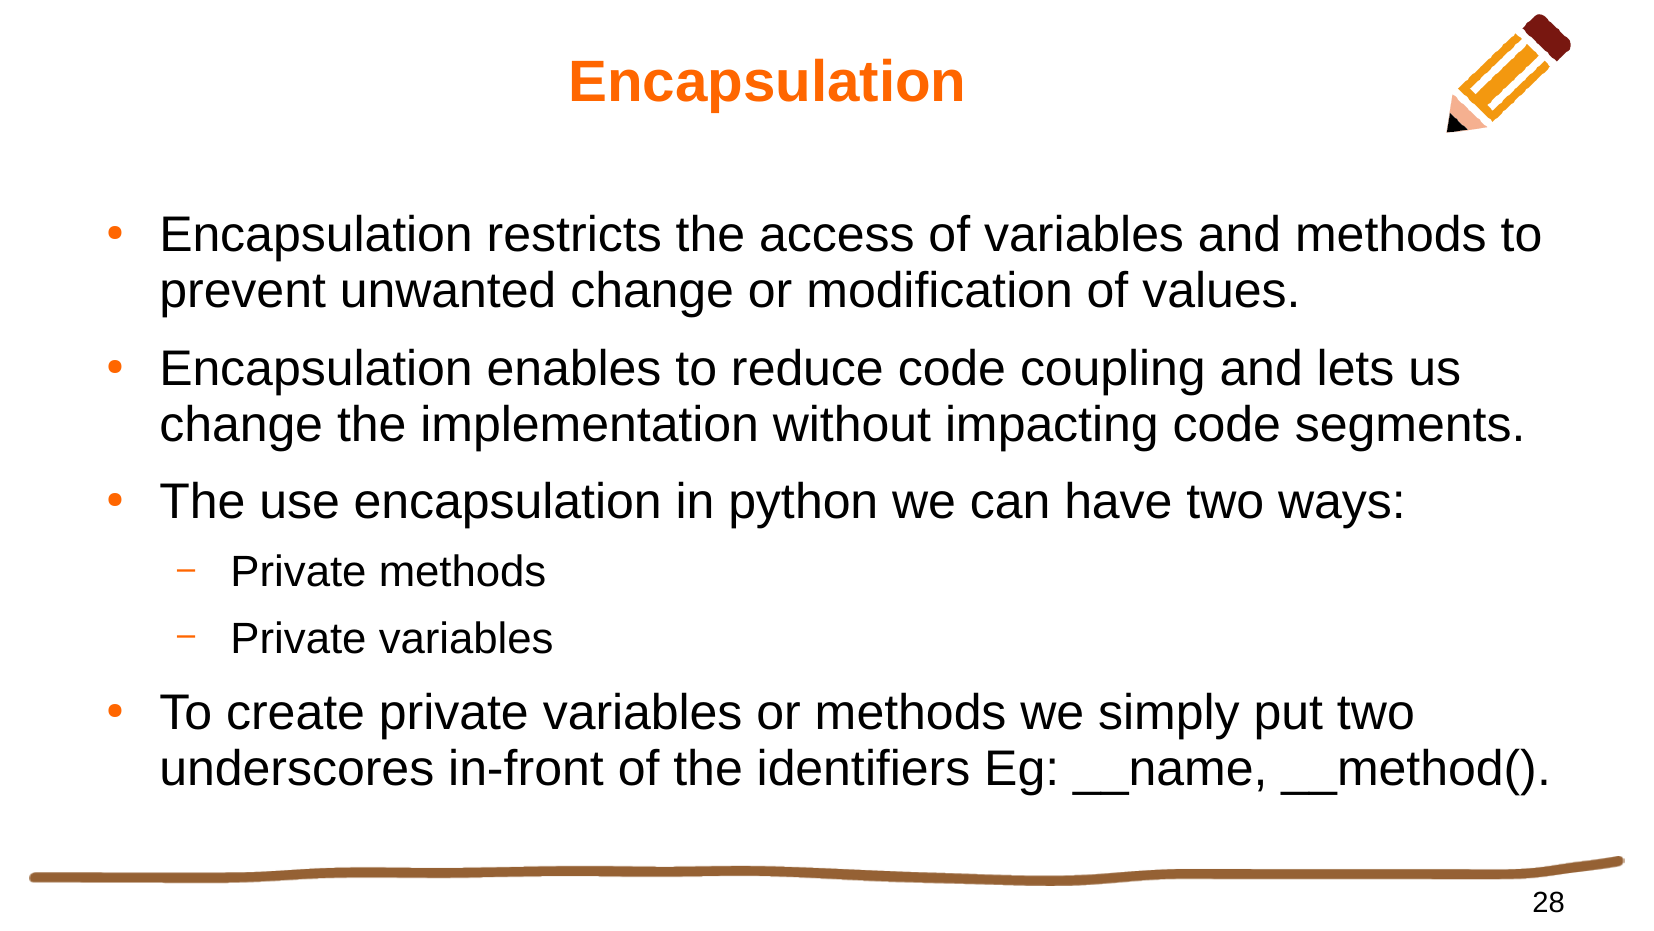

# Encapsulation
Encapsulation restricts the access of variables and methods to prevent unwanted change or modification of values.
Encapsulation enables to reduce code coupling and lets us change the implementation without impacting code segments.
The use encapsulation in python we can have two ways:
Private methods
Private variables
To create private variables or methods we simply put two underscores in-front of the identifiers Eg: __name, __method().
28